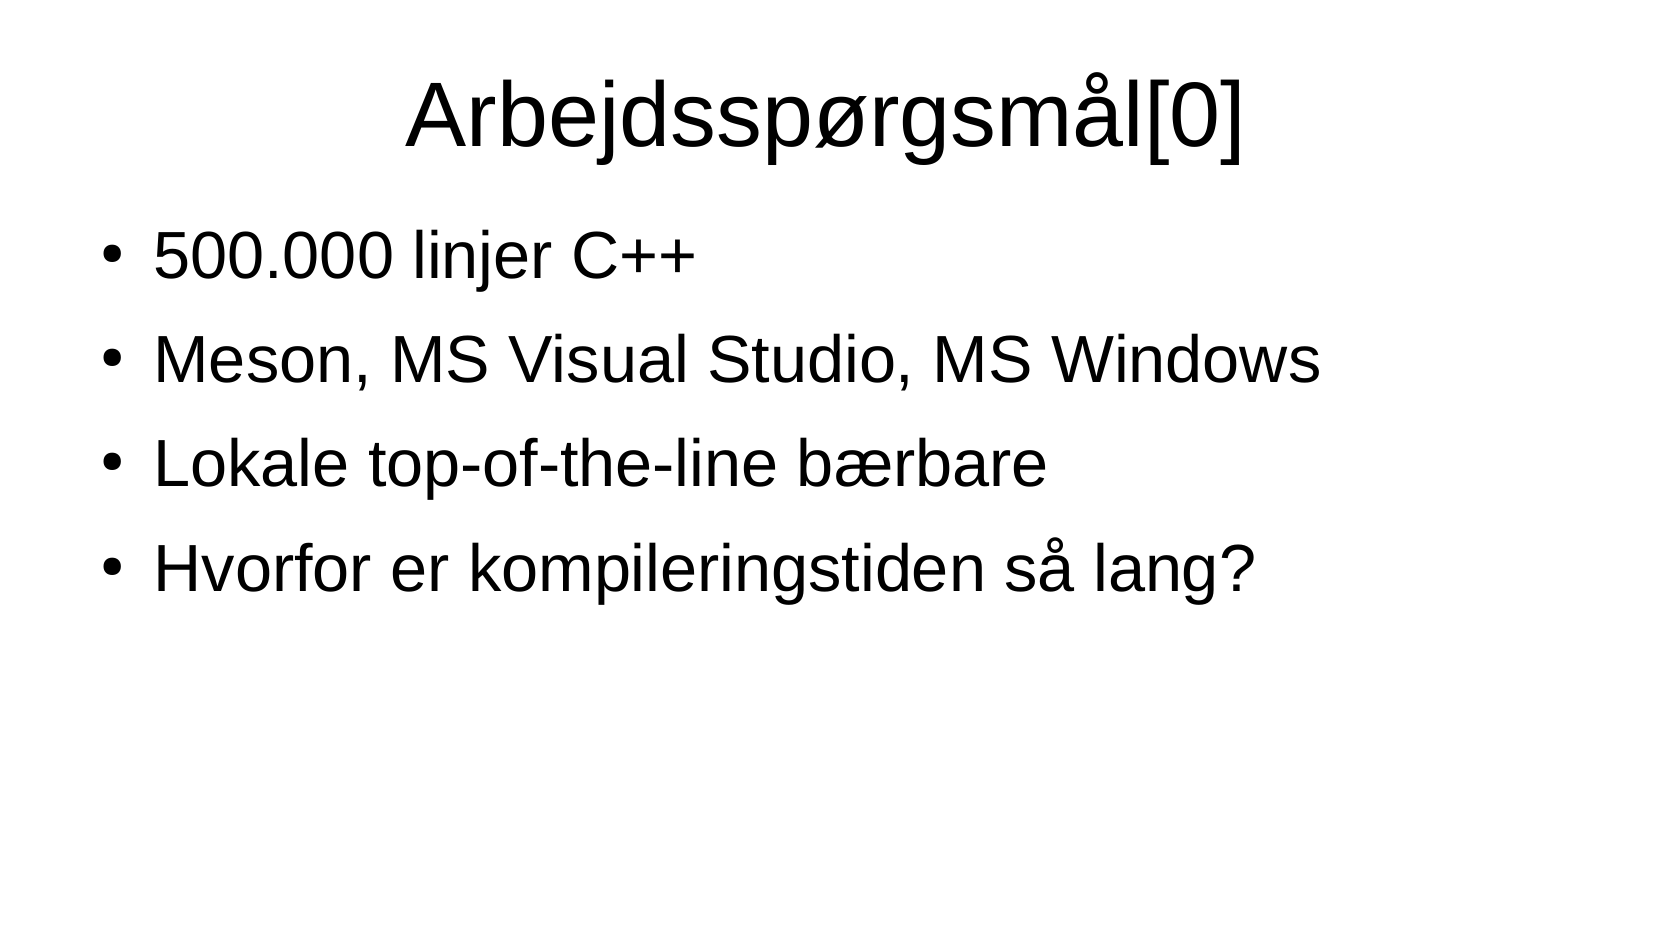

# Arbejdsspørgsmål[0]
500.000 linjer C++
Meson, MS Visual Studio, MS Windows
Lokale top-of-the-line bærbare
Hvorfor er kompileringstiden så lang?